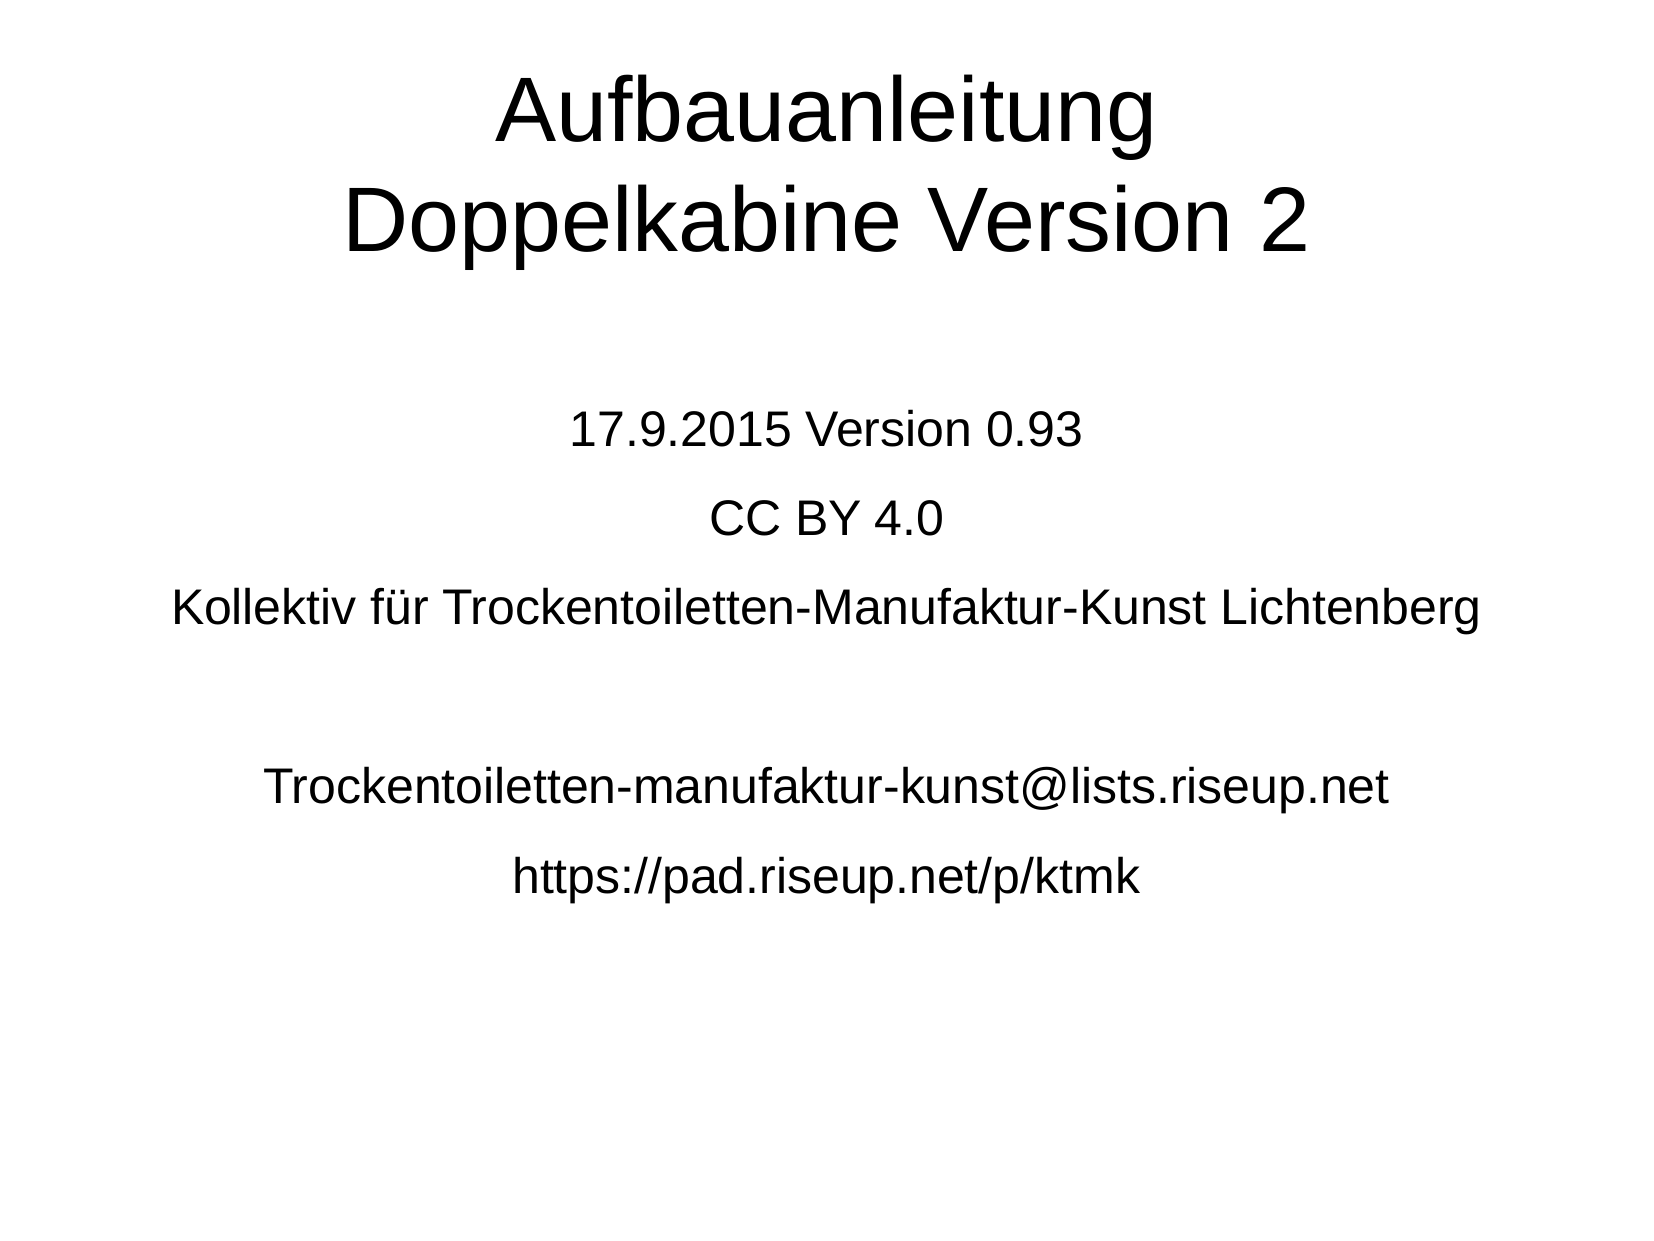

# Aufbauanleitung Doppelkabine Version 2
17.9.2015 Version 0.93
CC BY 4.0
Kollektiv für Trockentoiletten-Manufaktur-Kunst Lichtenberg
Trockentoiletten-manufaktur-kunst@lists.riseup.net
https://pad.riseup.net/p/ktmk